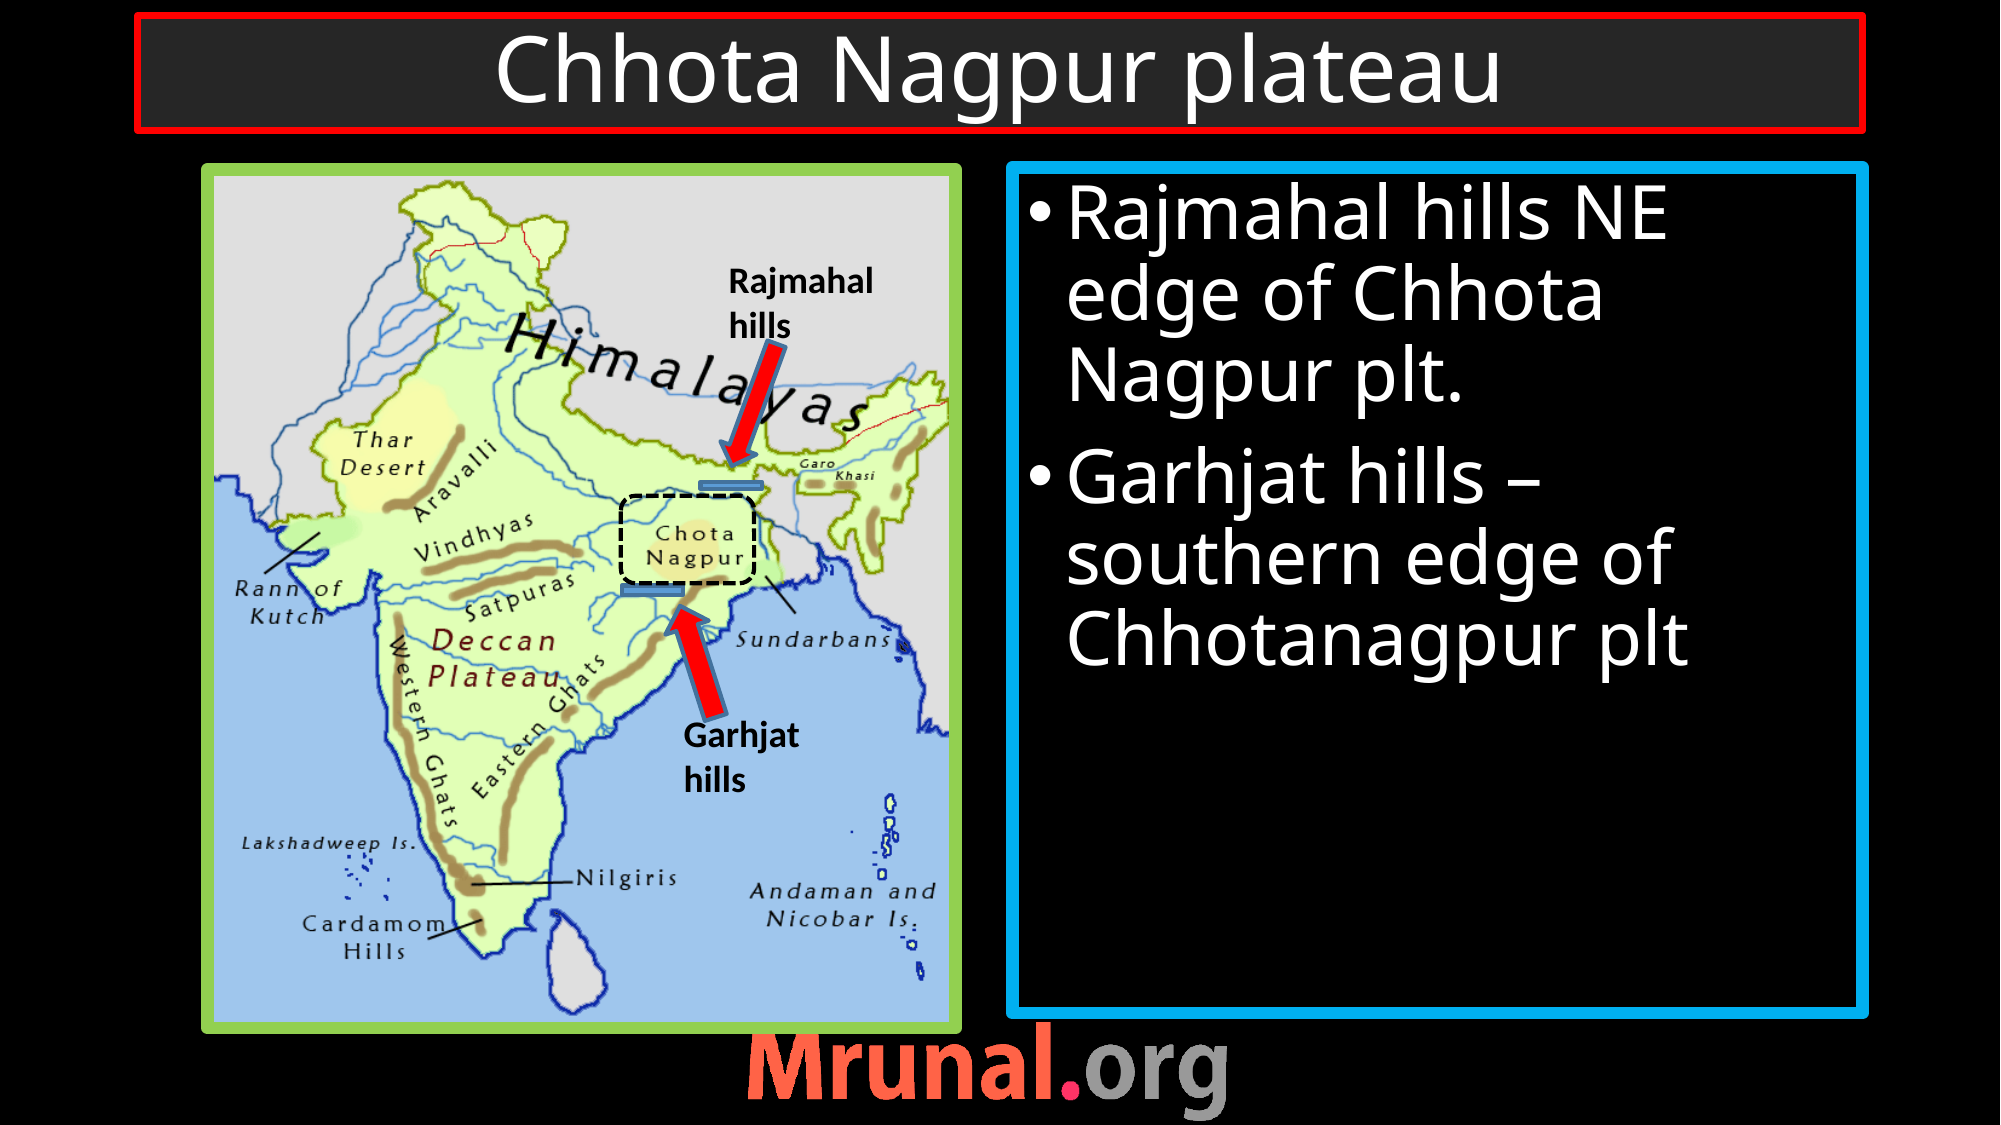

Chhota Nagpur plateau
# Rajmahal hills NE edge of Chhota Nagpur plt.
Garhjat hills – southern edge of Chhotanagpur plt
Rajmahal hills
Garhjat hills